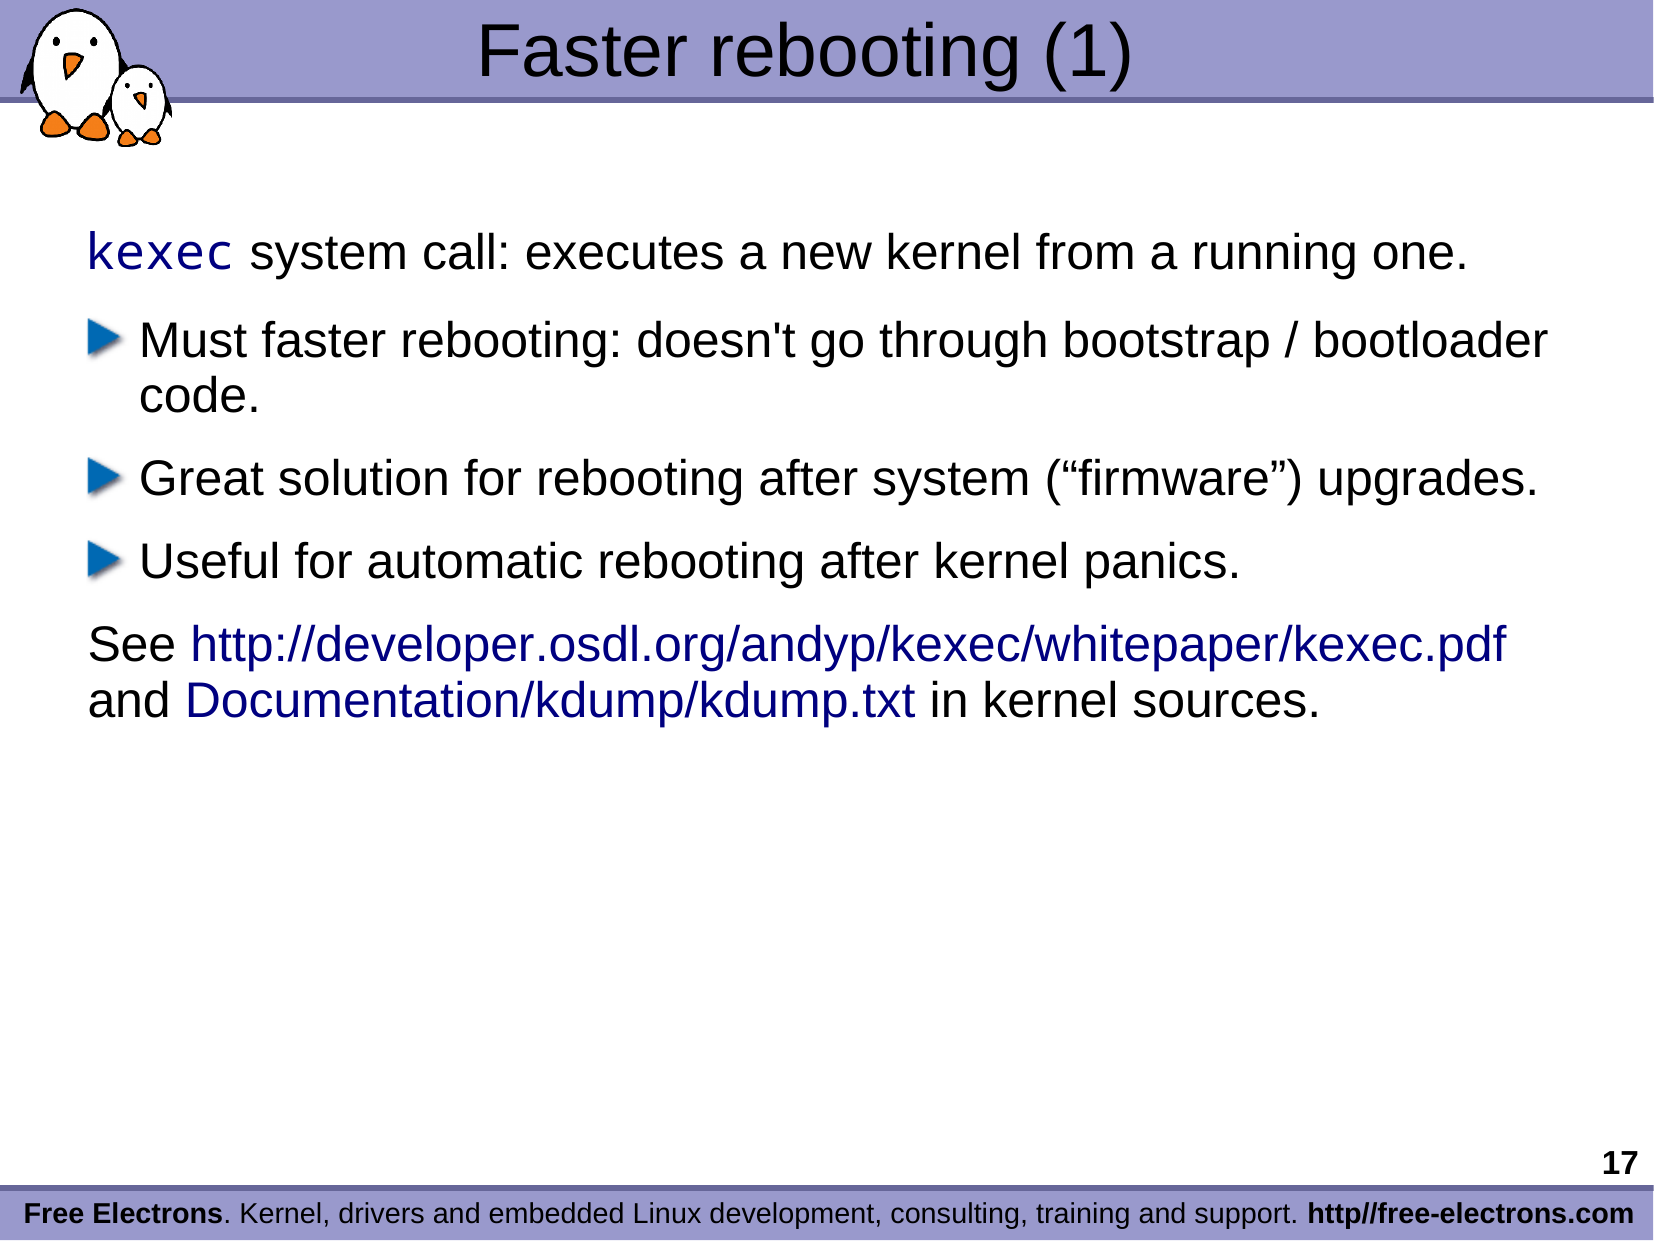

# Faster rebooting (1)
kexec system call: executes a new kernel from a running one.
Must faster rebooting: doesn't go through bootstrap / bootloader code.
Great solution for rebooting after system (“firmware”) upgrades.
Useful for automatic rebooting after kernel panics.
See http://developer.osdl.org/andyp/kexec/whitepaper/kexec.pdf
and Documentation/kdump/kdump.txt in kernel sources.